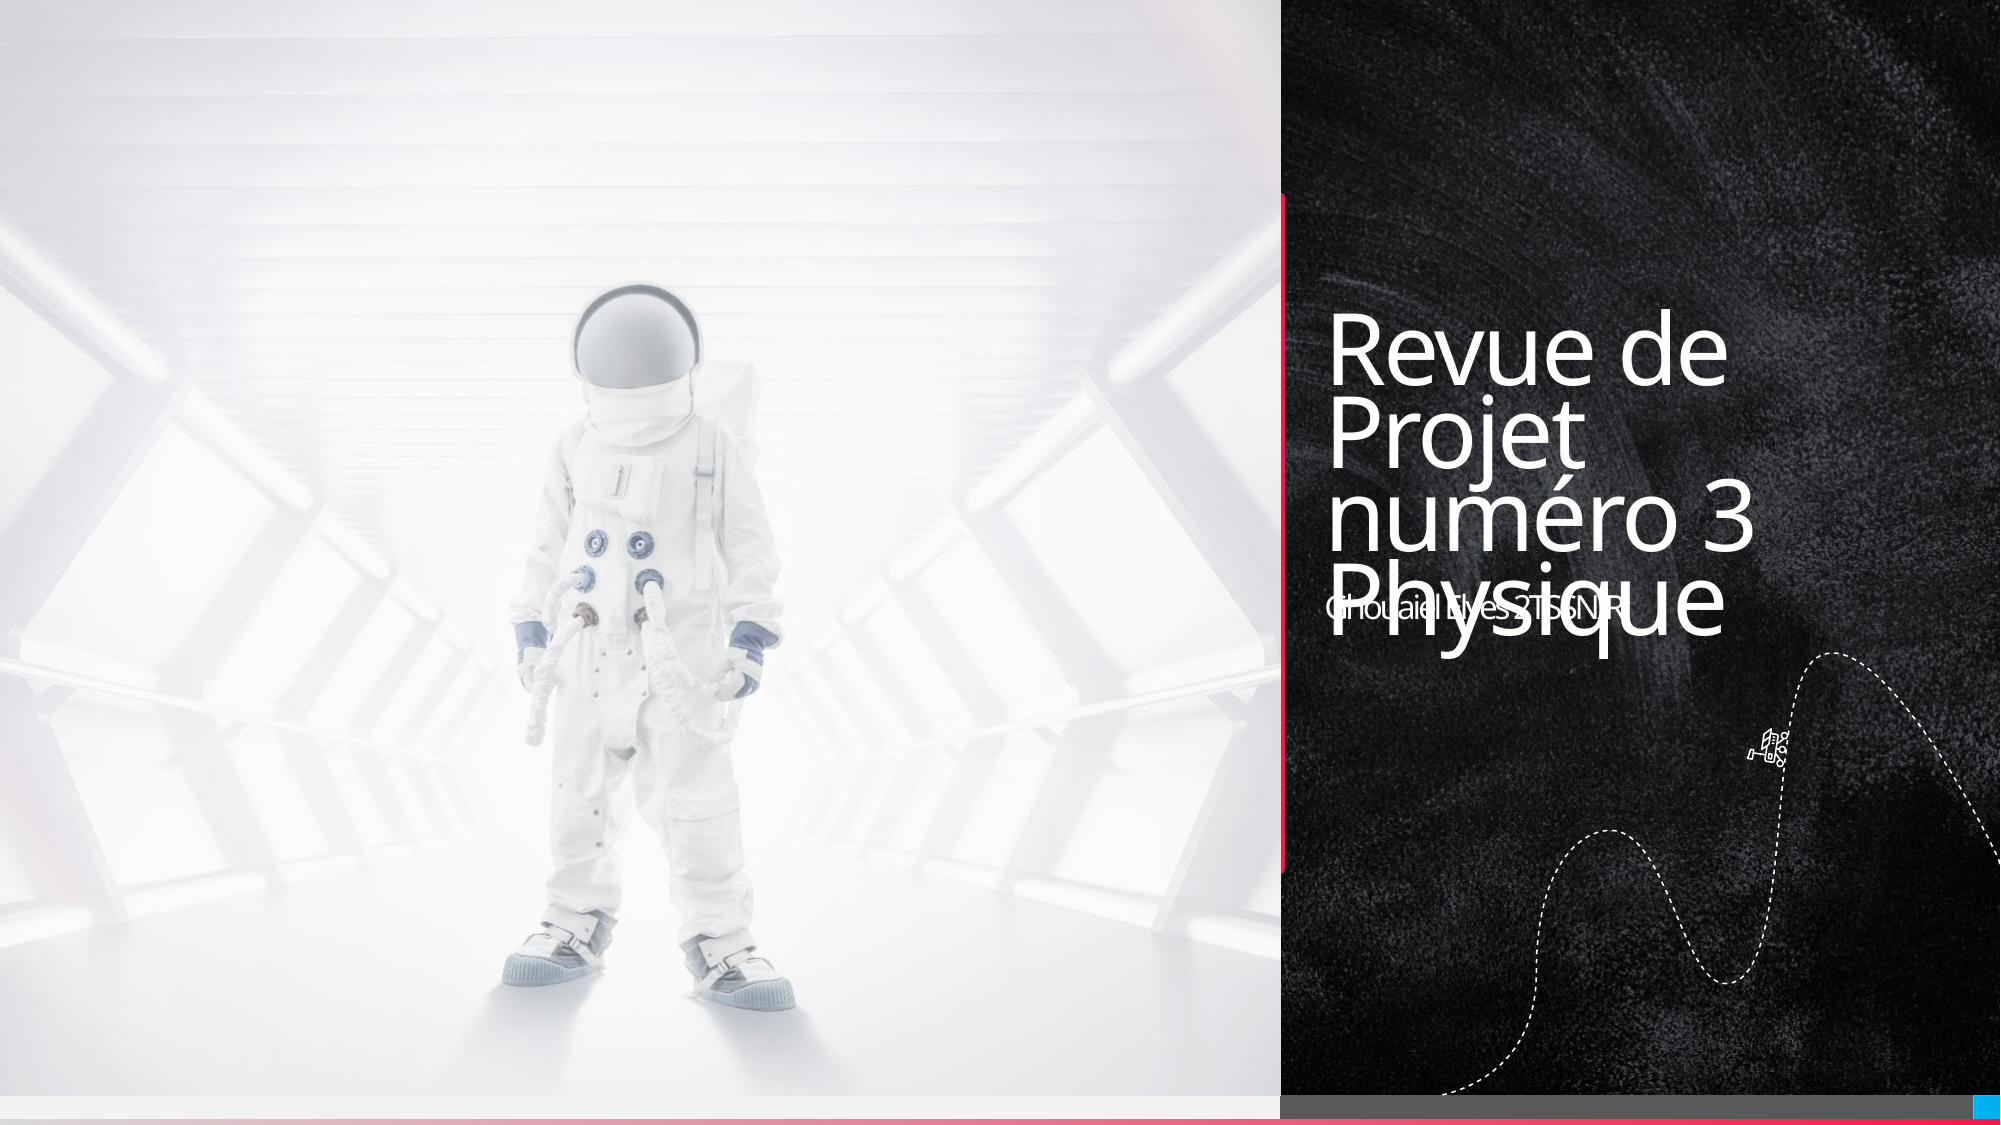

# Revue de Projet numéro 3 Physique
Ghouaiel Elyes 2TSSNIR